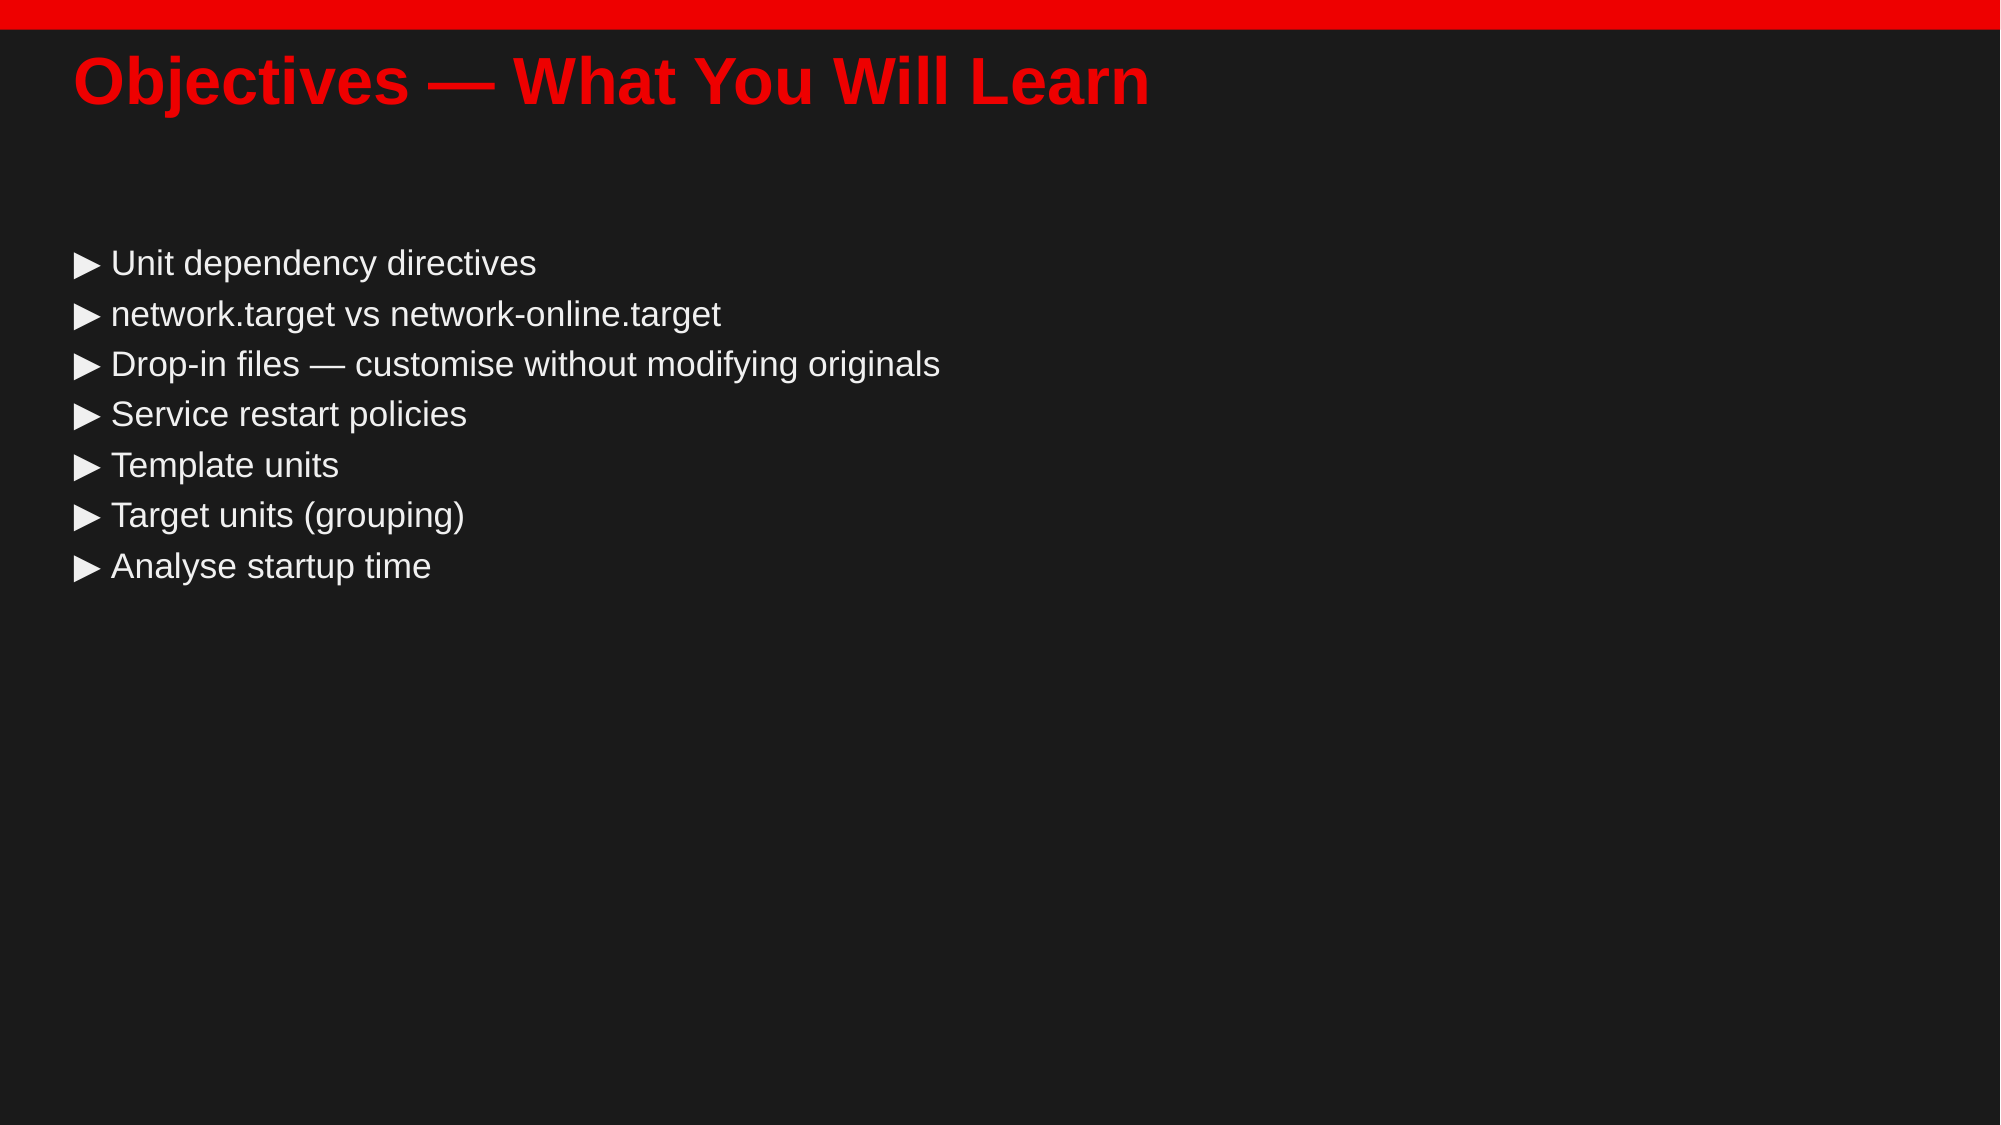

Objectives — What You Will Learn
▶ Unit dependency directives
▶ network.target vs network-online.target
▶ Drop-in files — customise without modifying originals
▶ Service restart policies
▶ Template units
▶ Target units (grouping)
▶ Analyse startup time